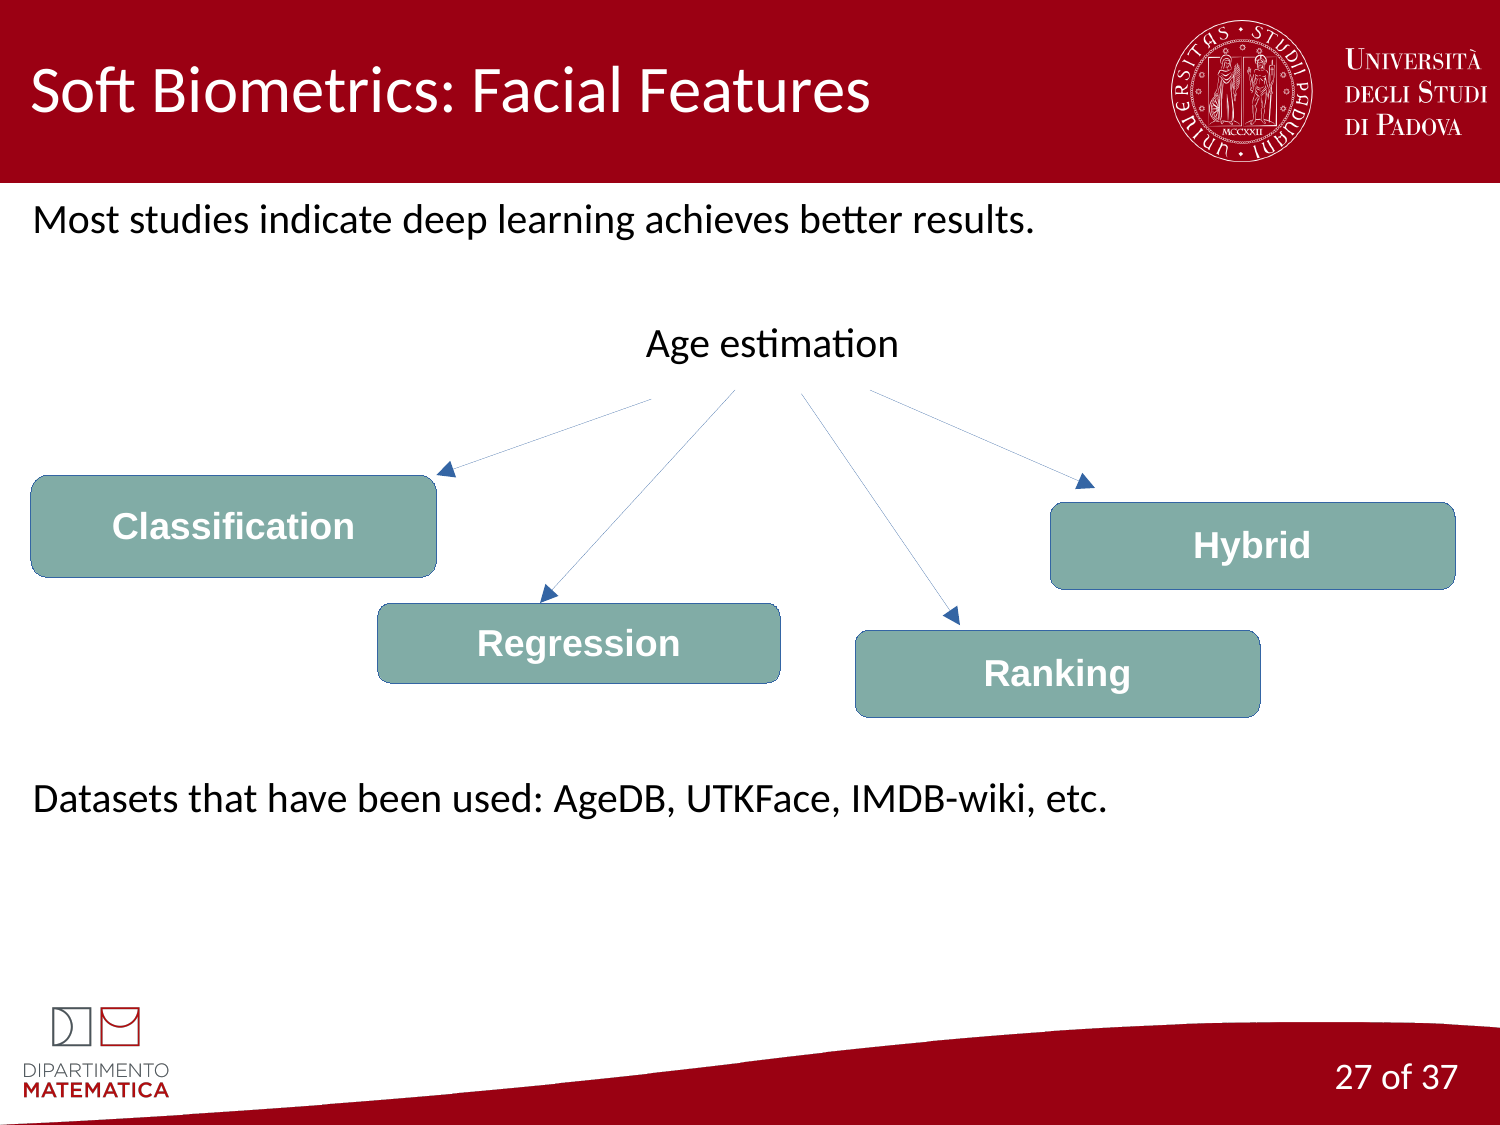

# Soft Biometrics: Facial Features
Most studies indicate deep learning achieves better results.
Age estimation
Classification
Hybrid
Regression
Ranking
Datasets that have been used: AgeDB, UTKFace, IMDB-wiki, etc.
27 of 37